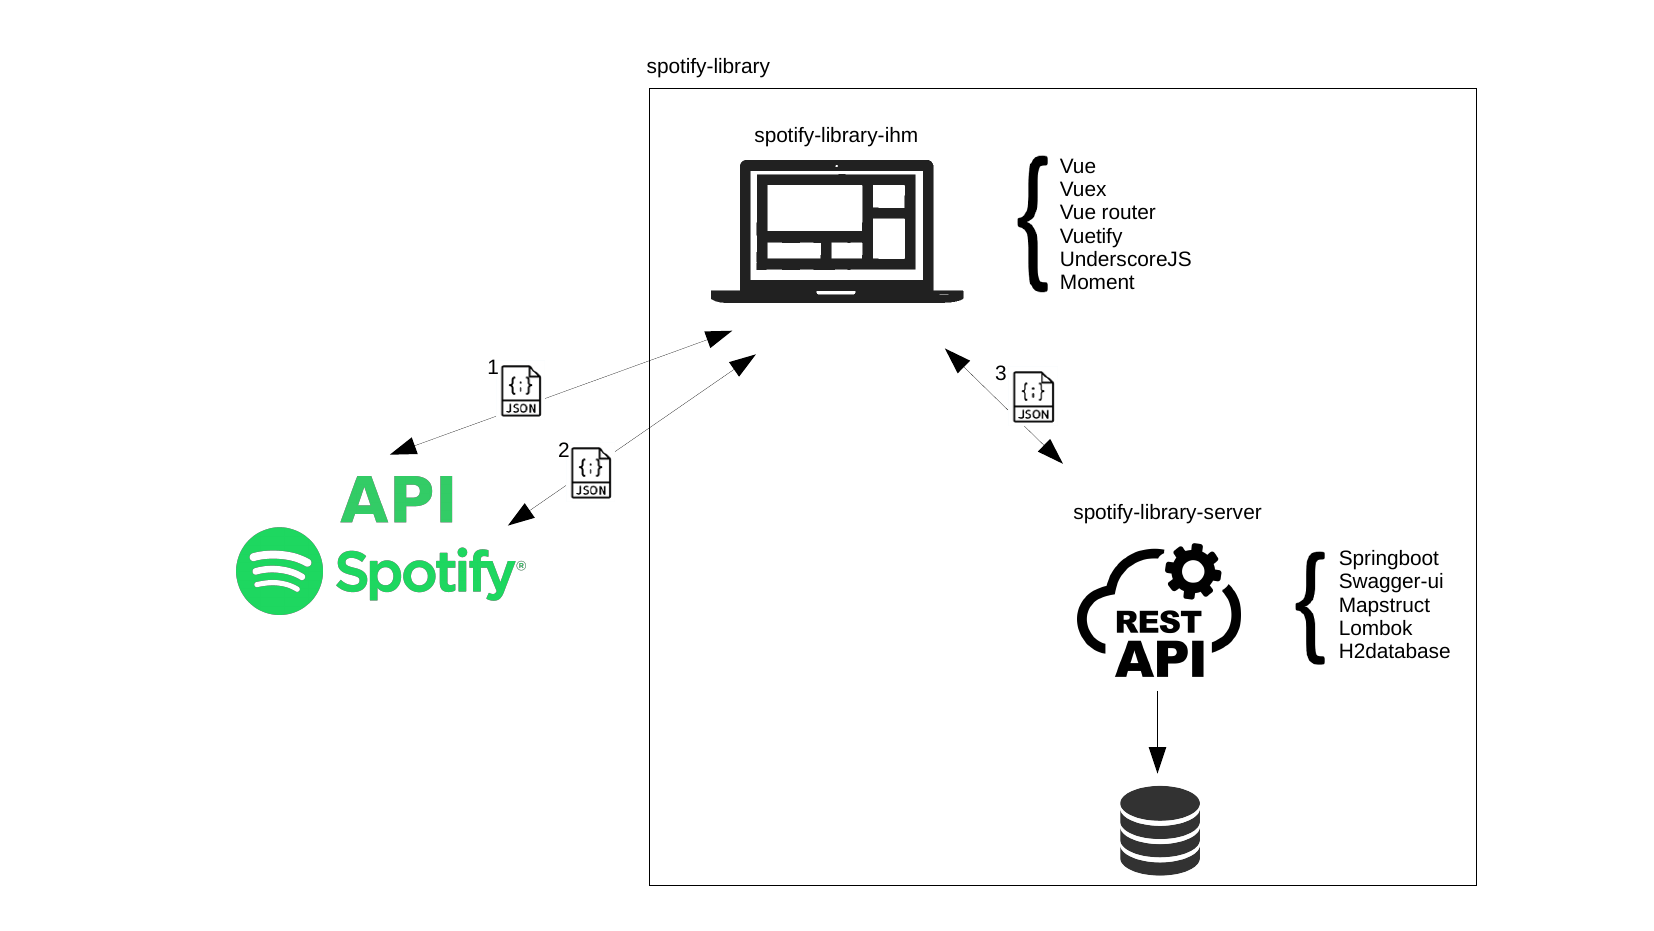

spotify-library
spotify-library-ihm
Vue
Vuex
Vue router
Vuetify
UnderscoreJS
Moment
1
3
2
spotify-library-server
Springboot
Swagger-ui
Mapstruct
Lombok
H2database